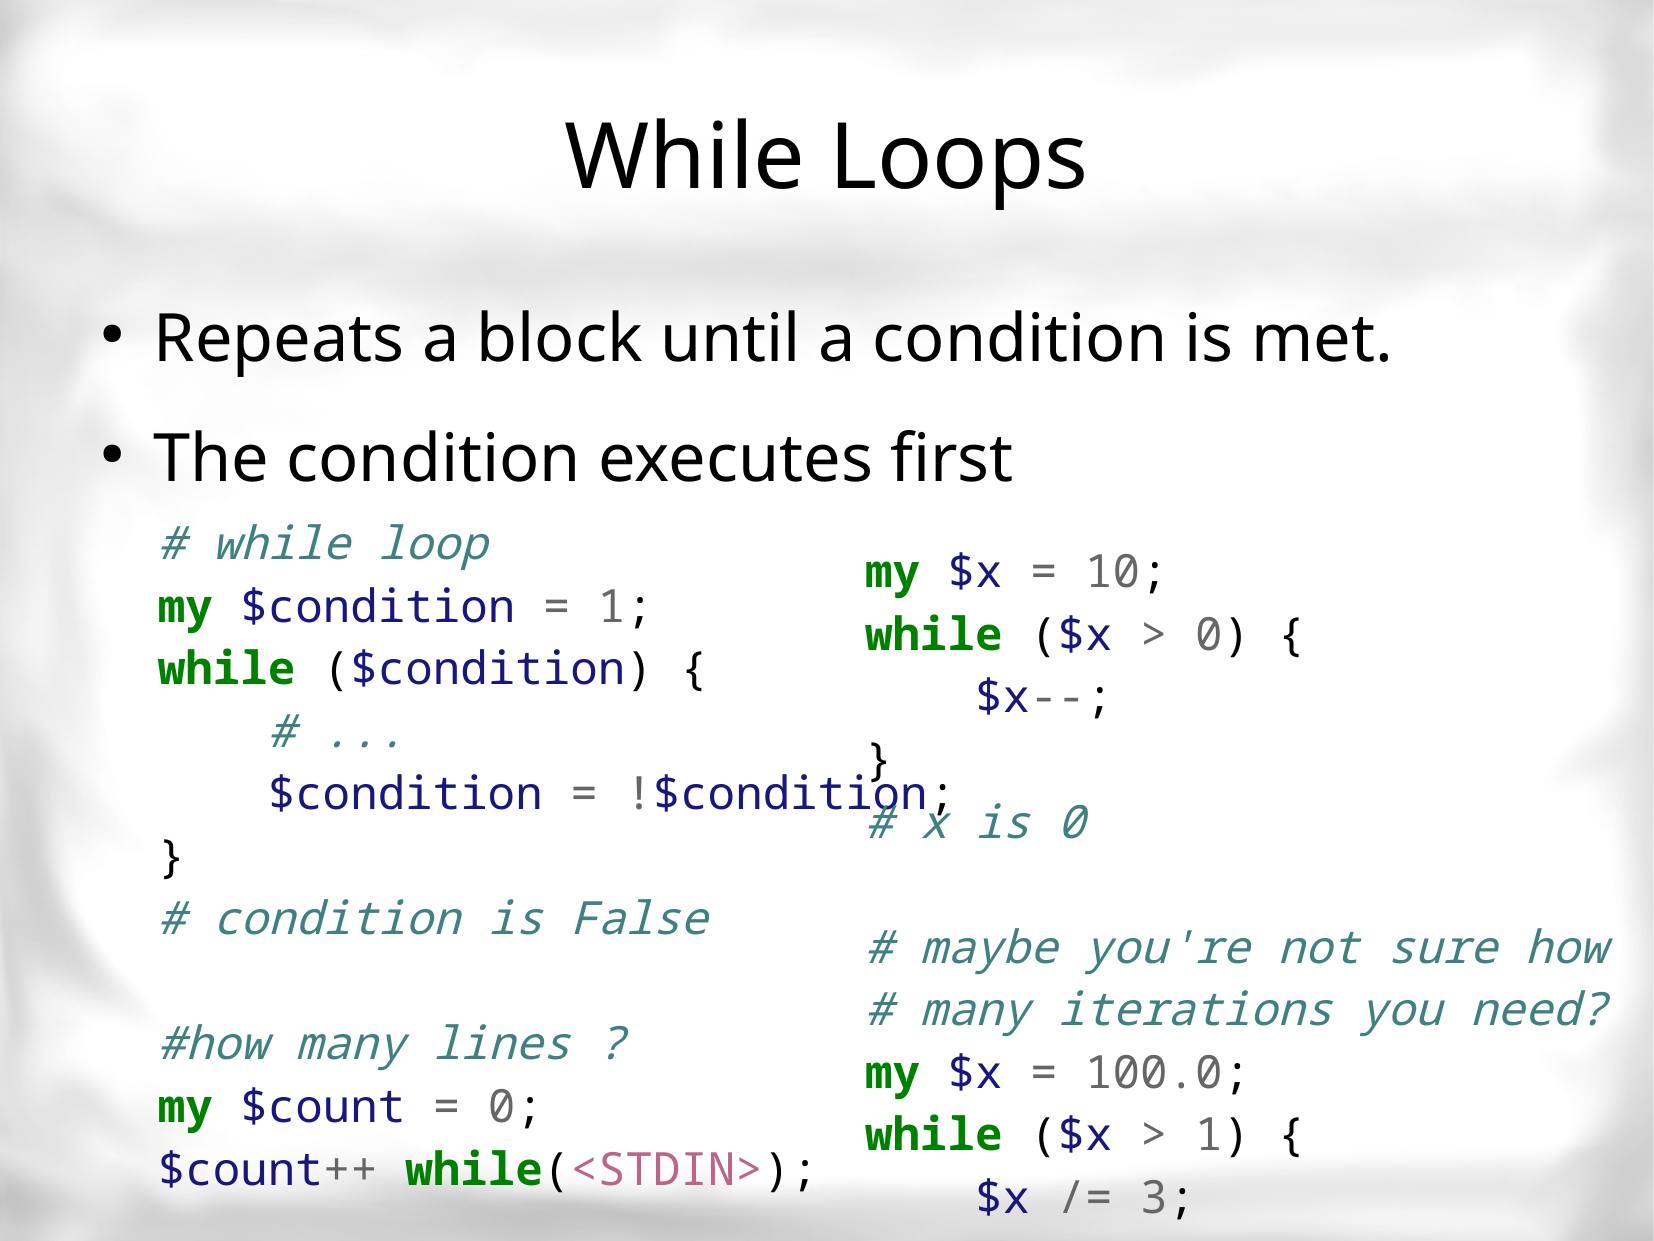

# While Loops
Repeats a block until a condition is met.
The condition executes first
# while loop
my $condition = 1;
while ($condition) {
 # ...
 $condition = !$condition;
}
# condition is False
#how many lines ?
my $count = 0;
$count++ while(<STDIN>);
my $x = 10;
while ($x > 0) {
 $x--;
}
# x is 0
# maybe you're not sure how
# many iterations you need?
my $x = 100.0;
while ($x > 1) {
 $x /= 3;
}